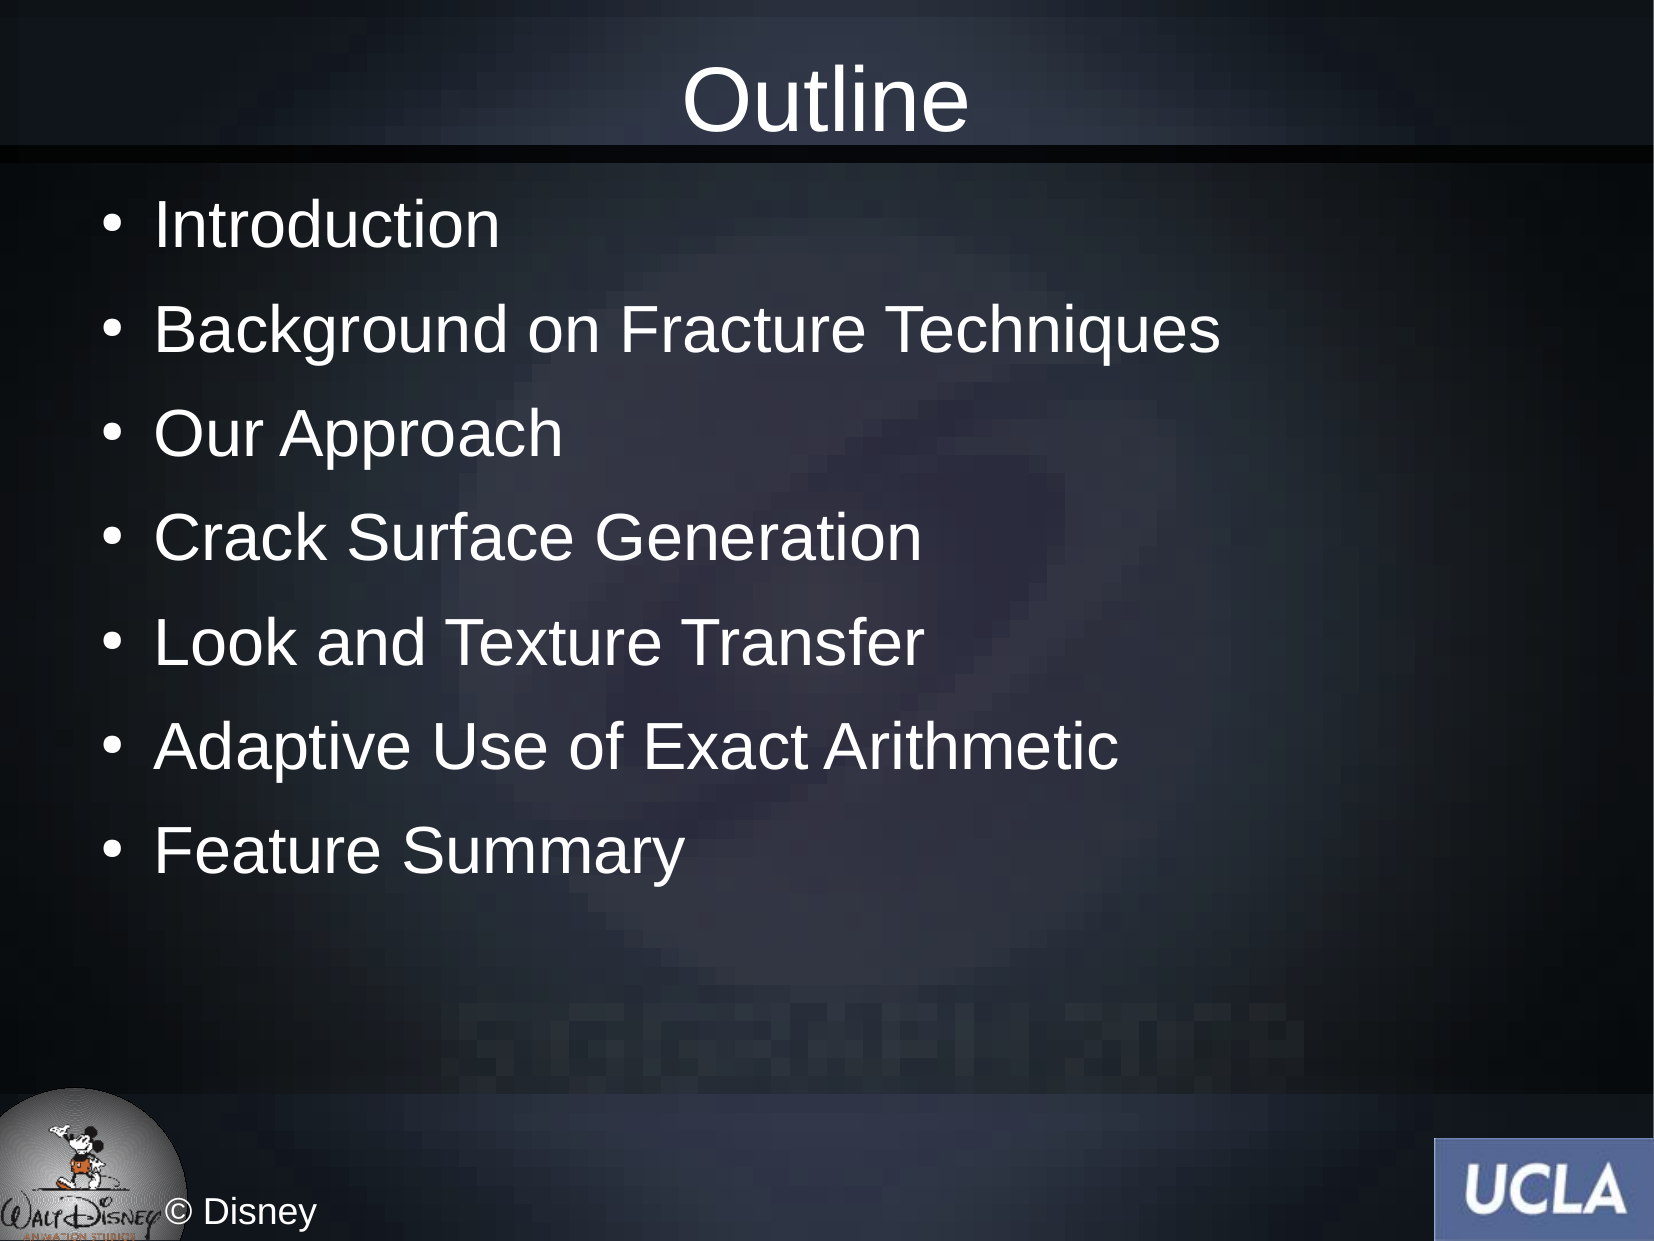

# Outline
Introduction
Background on Fracture Techniques
Our Approach
Crack Surface Generation
Look and Texture Transfer
Adaptive Use of Exact Arithmetic
Feature Summary